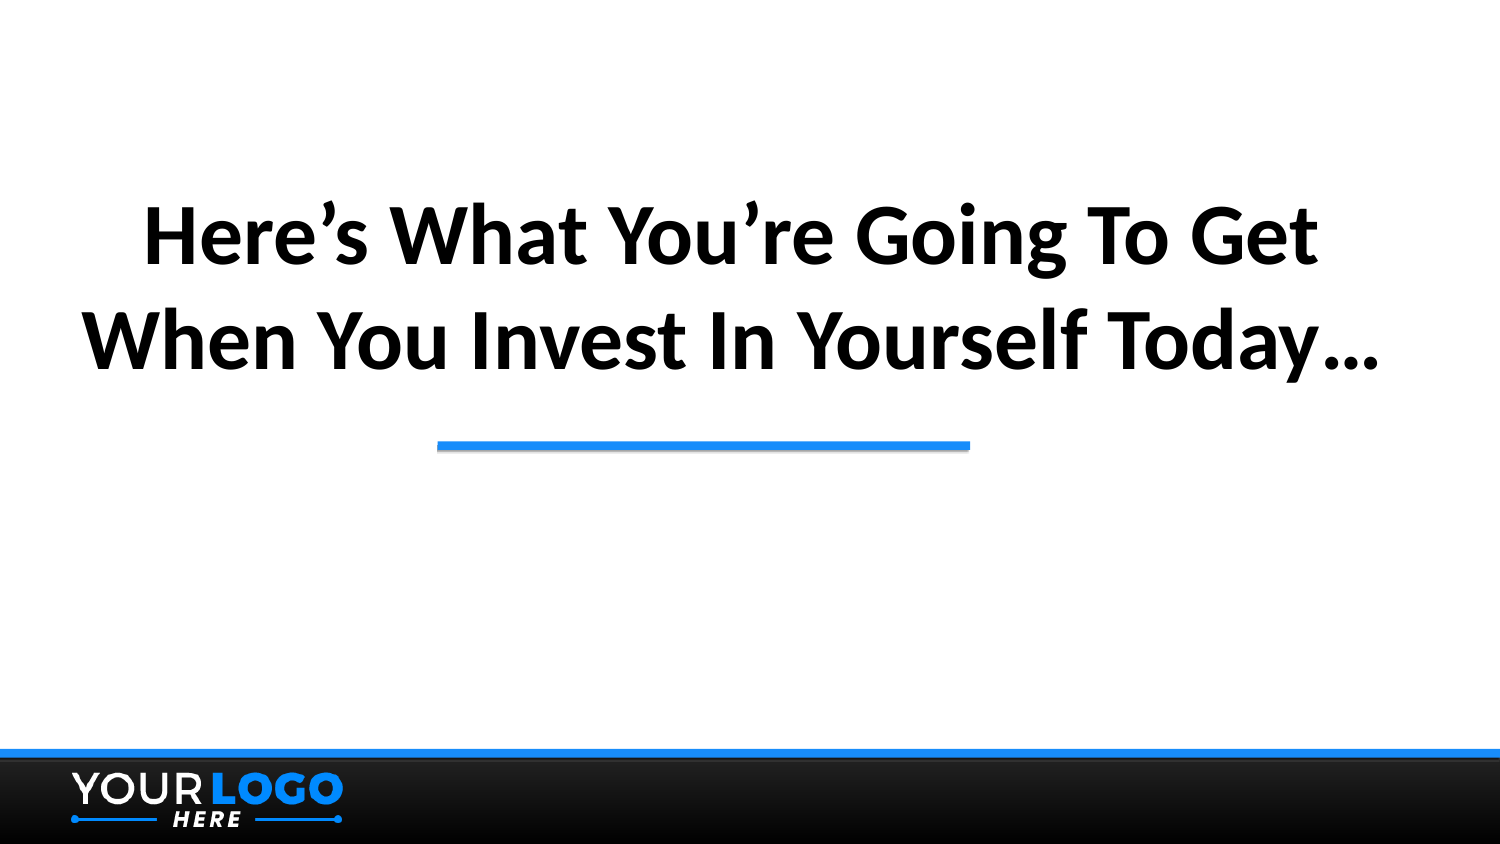

Here’s What You’re Going To Get When You Invest In Yourself Today…